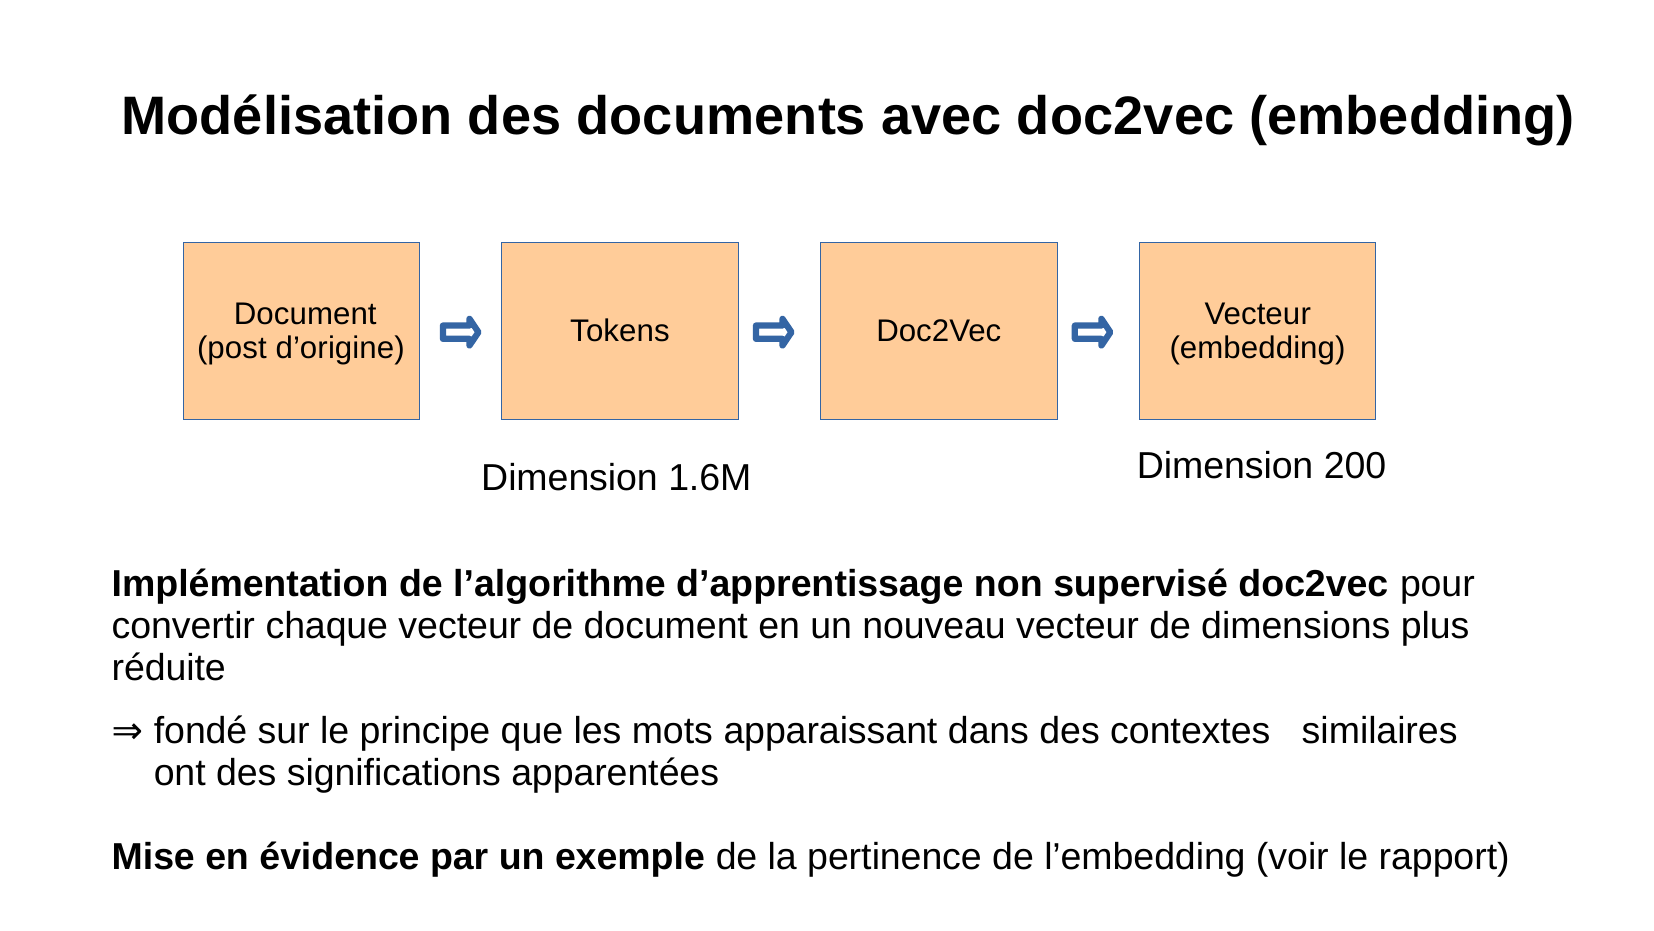

Modélisation des documents avec doc2vec (embedding)
 Document
(post d’origine)
Tokens
Doc2Vec
Vecteur
(embedding)
Dimension 200
Dimension 1.6M
Implémentation de l’algorithme d’apprentissage non supervisé doc2vec pour convertir chaque vecteur de document en un nouveau vecteur de dimensions plus réduite
⇒ fondé sur le principe que les mots apparaissant dans des contextes similaires
 ont des significations apparentées
Mise en évidence par un exemple de la pertinence de l’embedding (voir le rapport)